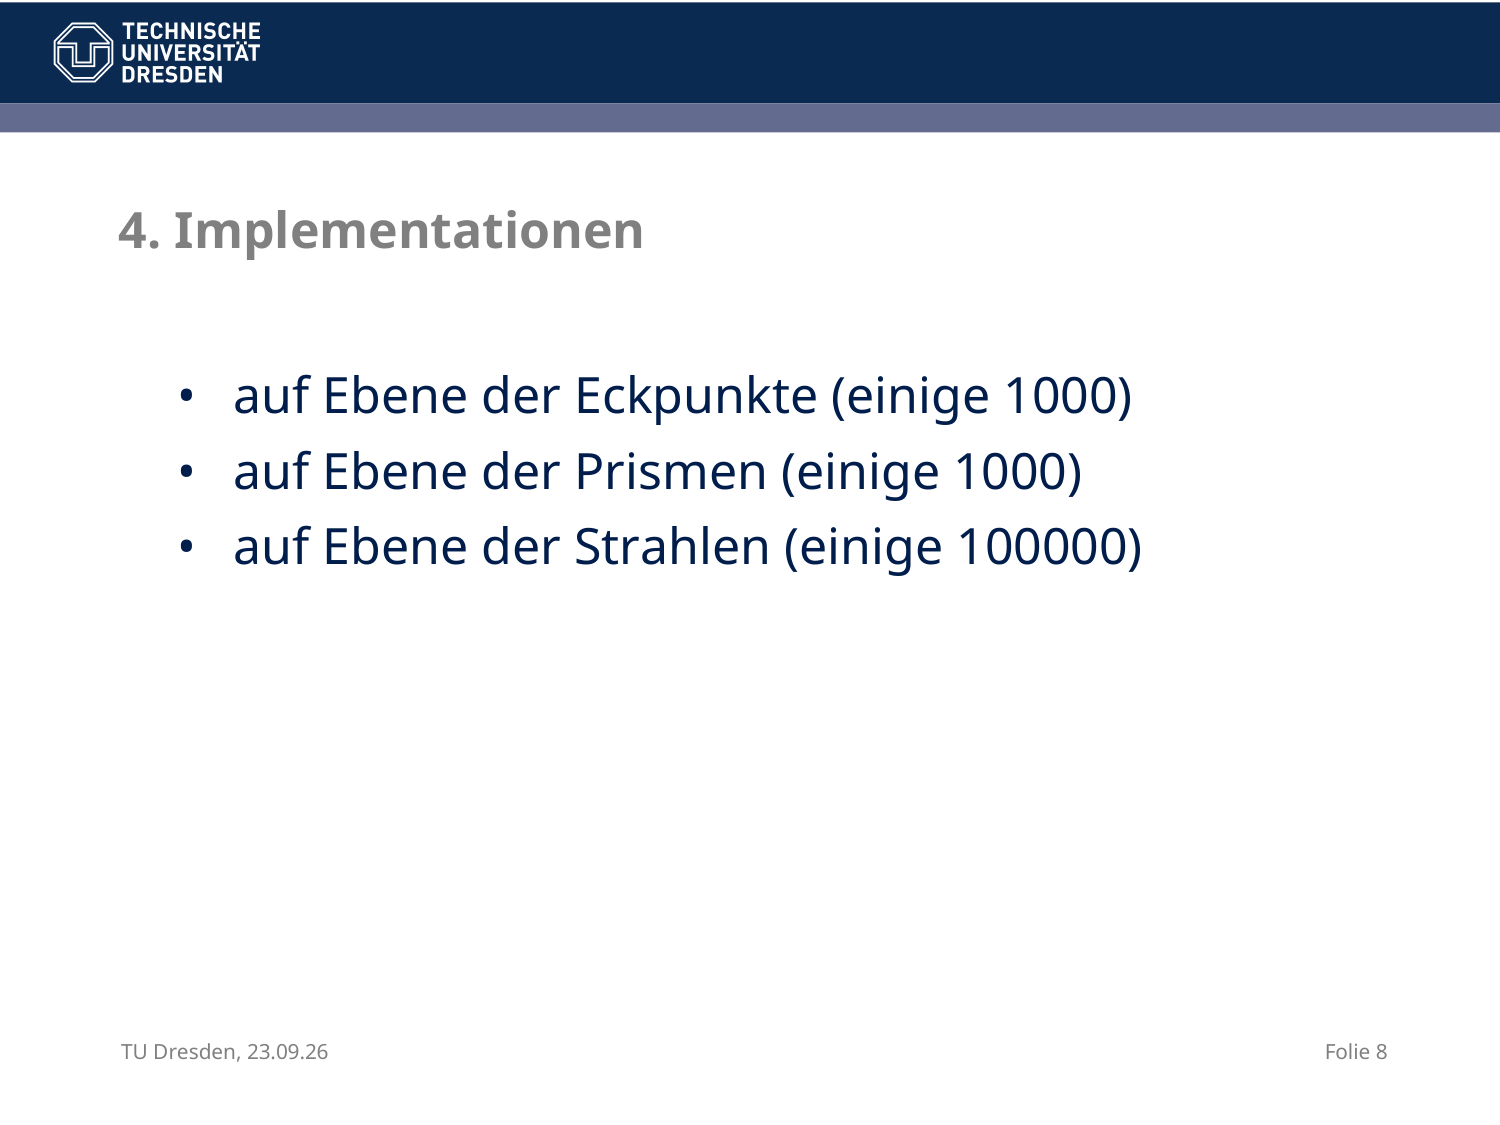

4. Implementationen
# auf Ebene der Eckpunkte (einige 1000)
auf Ebene der Prismen (einige 1000)
auf Ebene der Strahlen (einige 100000)
8